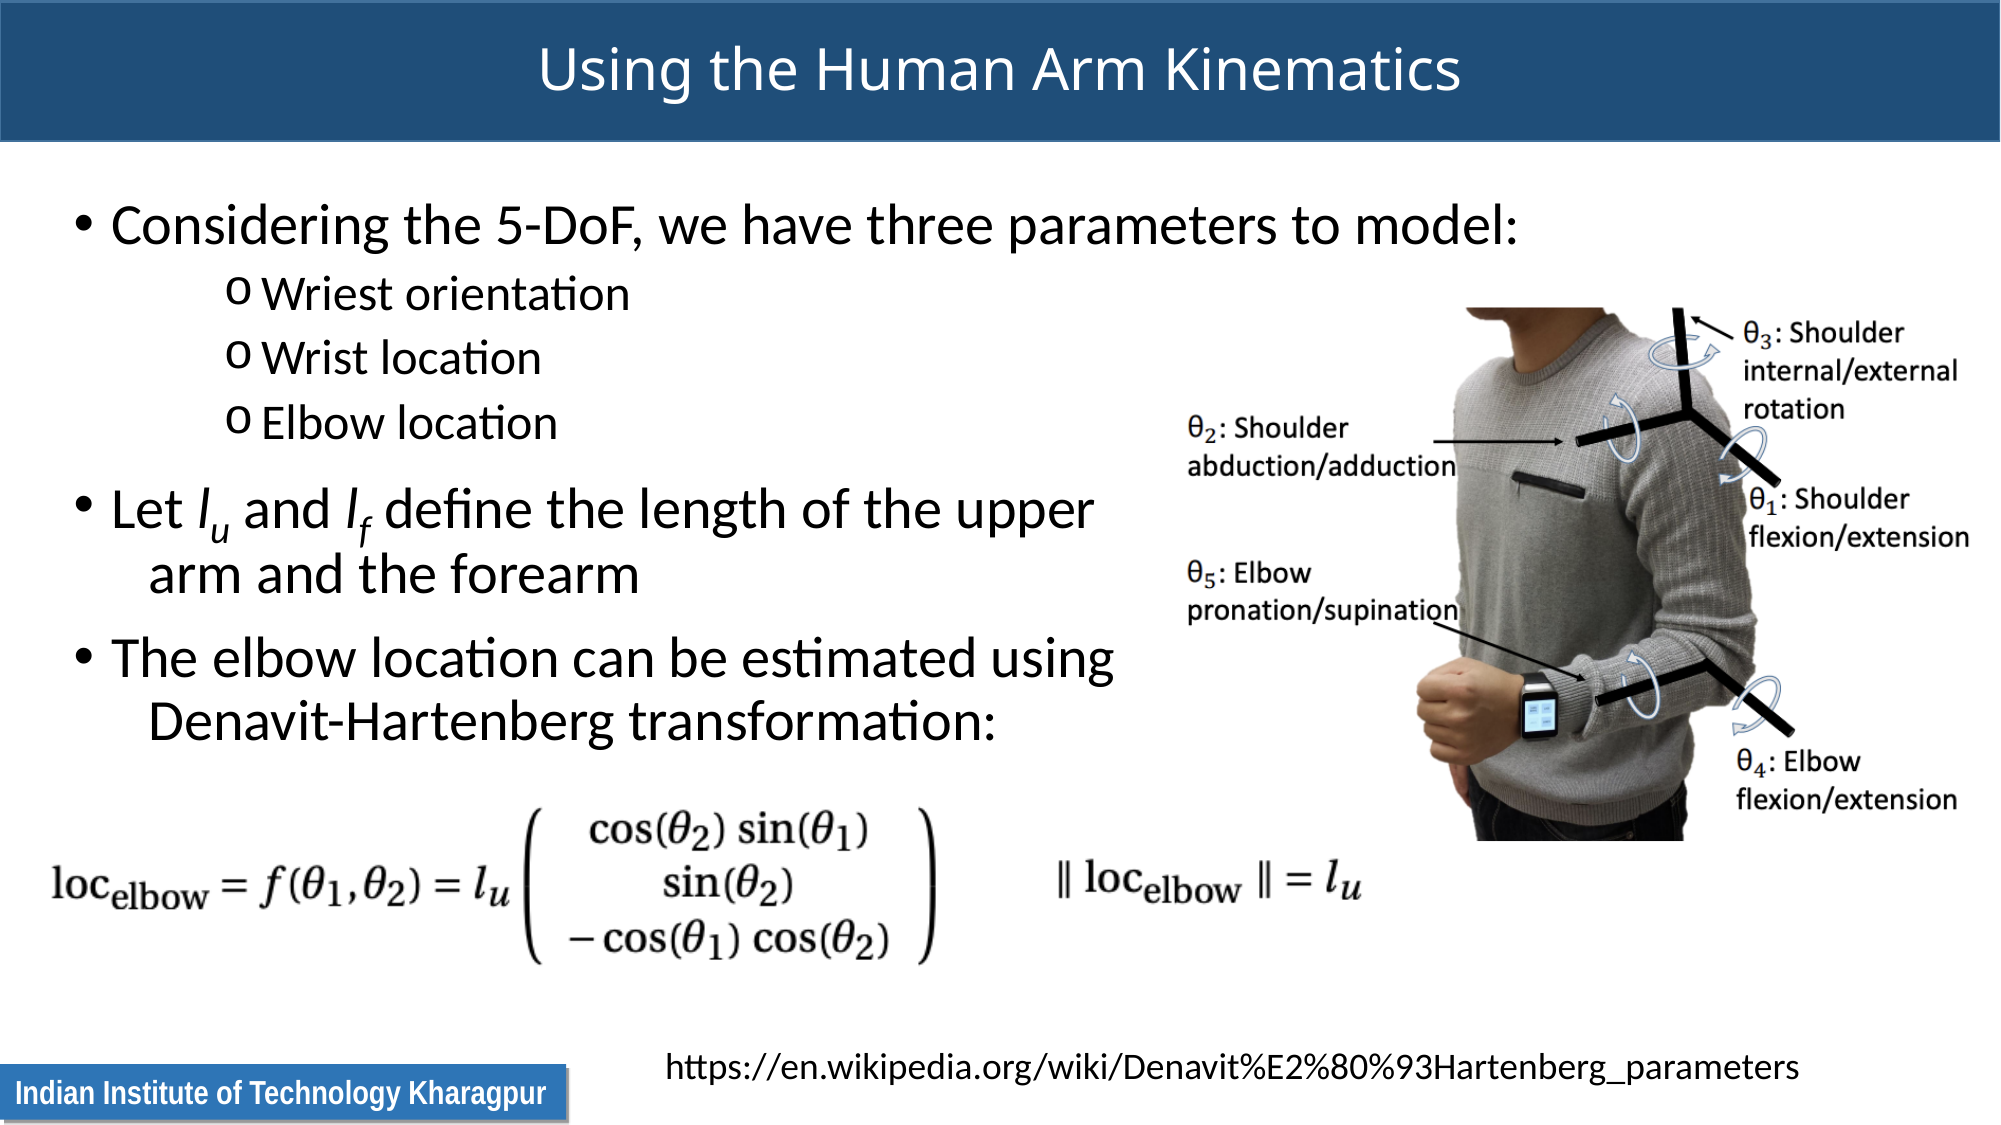

Using the Human Arm Kinematics
# Considering the 5-DoF, we have three parameters to model:
Wriest orientation
Wrist location
Elbow location
Let lu and lf define the length of the upper
arm and the forearm
The elbow location can be estimated using
Denavit-Hartenberg transformation:
https://en.wikipedia.org/wiki/Denavit%E2%80%93Hartenberg_parameters